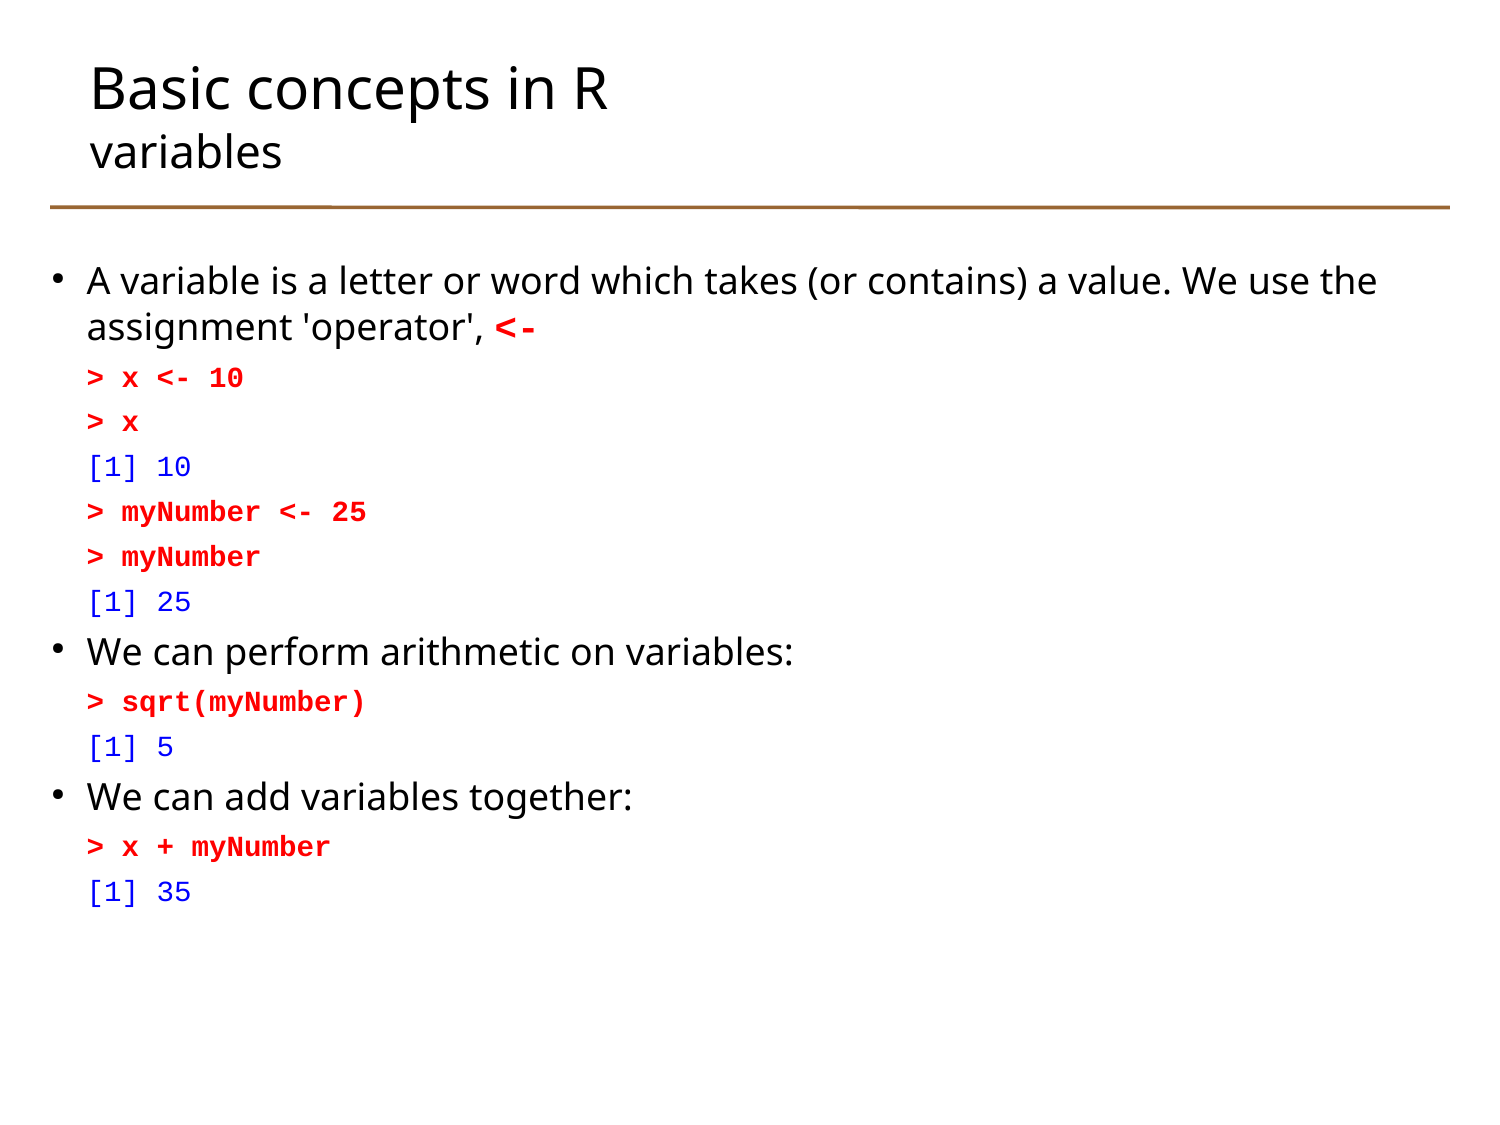

# Basic concepts in R variables
A variable is a letter or word which takes (or contains) a value. We use the assignment 'operator', <-
> x <- 10
> x
[1] 10
> myNumber <- 25
> myNumber
[1] 25
We can perform arithmetic on variables:
> sqrt(myNumber)
[1] 5
We can add variables together:
> x + myNumber
[1] 35